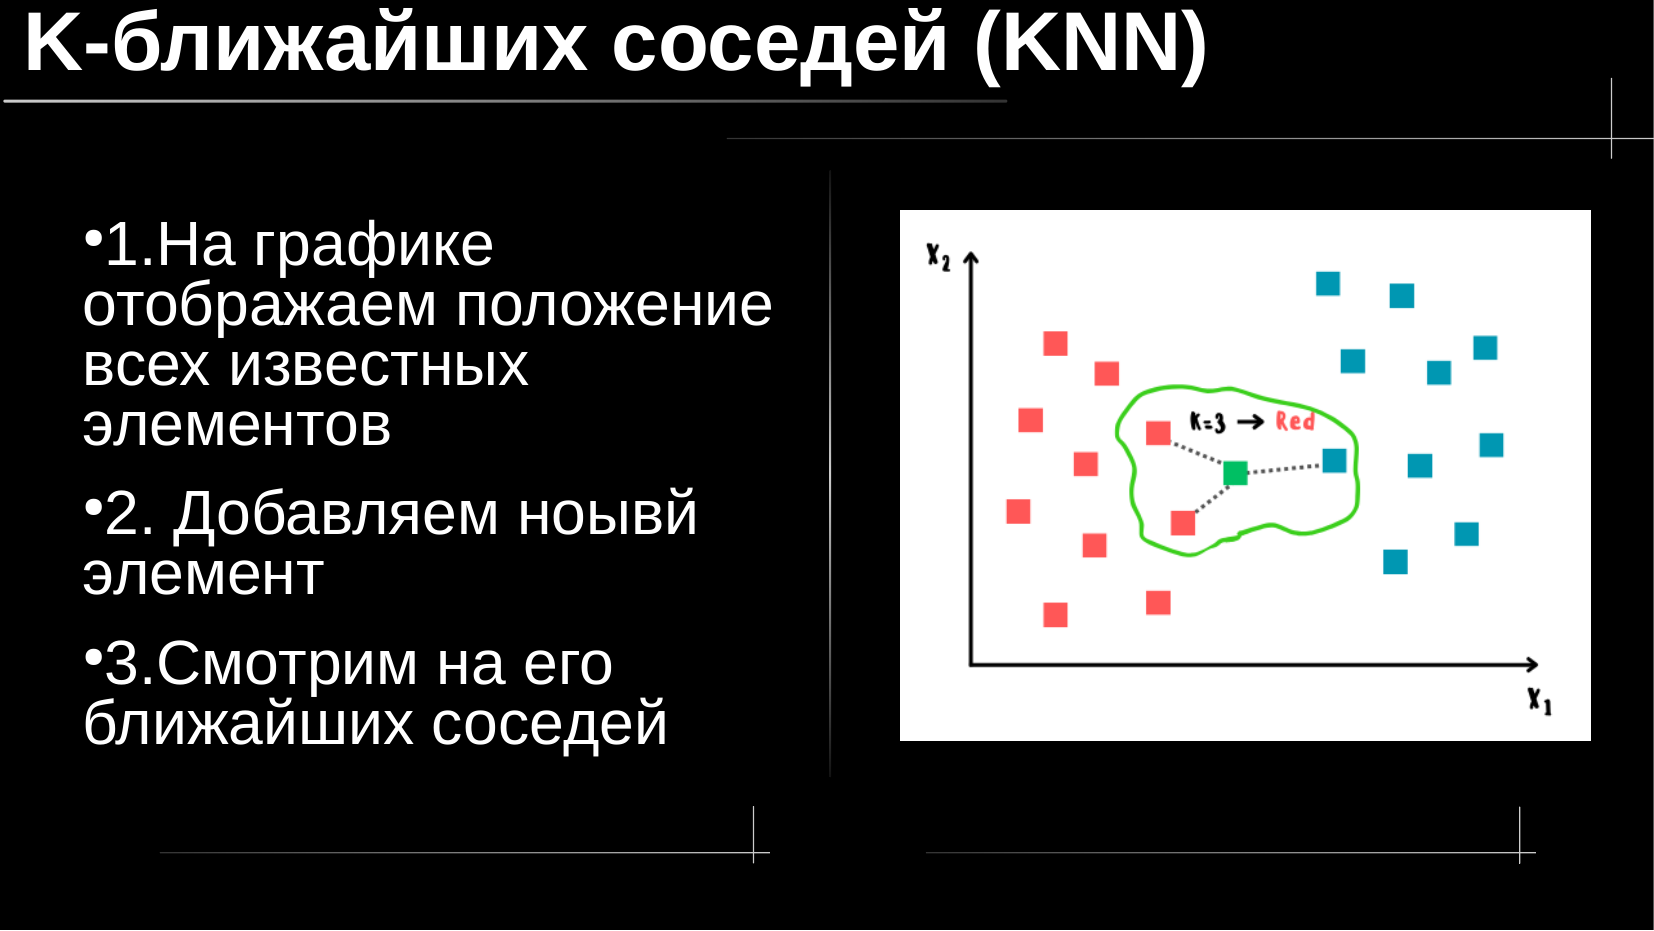

# K-ближайших соседей (KNN)
1.На графике отображаем положение всех известных элементов
2. Добавляем ноывй элемент
3.Смотрим на его ближайших соседей